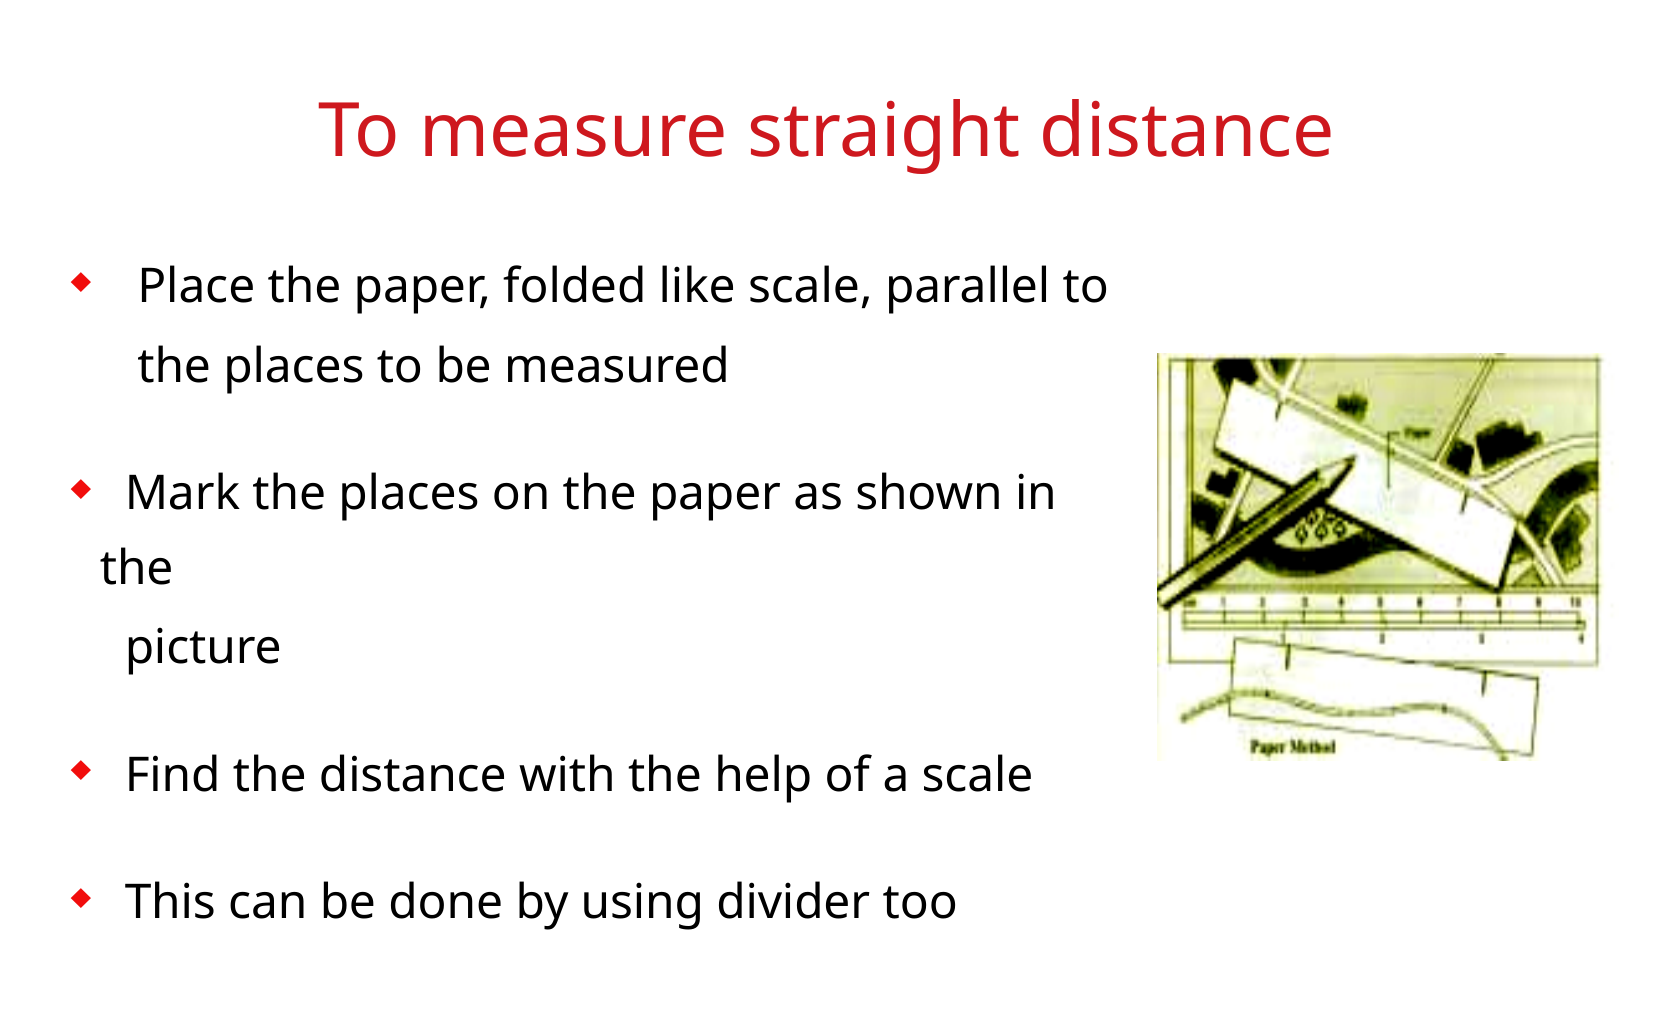

# To measure straight distance‍
 Place the paper, folded like scale, parallel to
 the places to be measured
 Mark the places on the paper as shown in the
 picture
 Find the distance with the help of a scale
 This can be done by using divider too